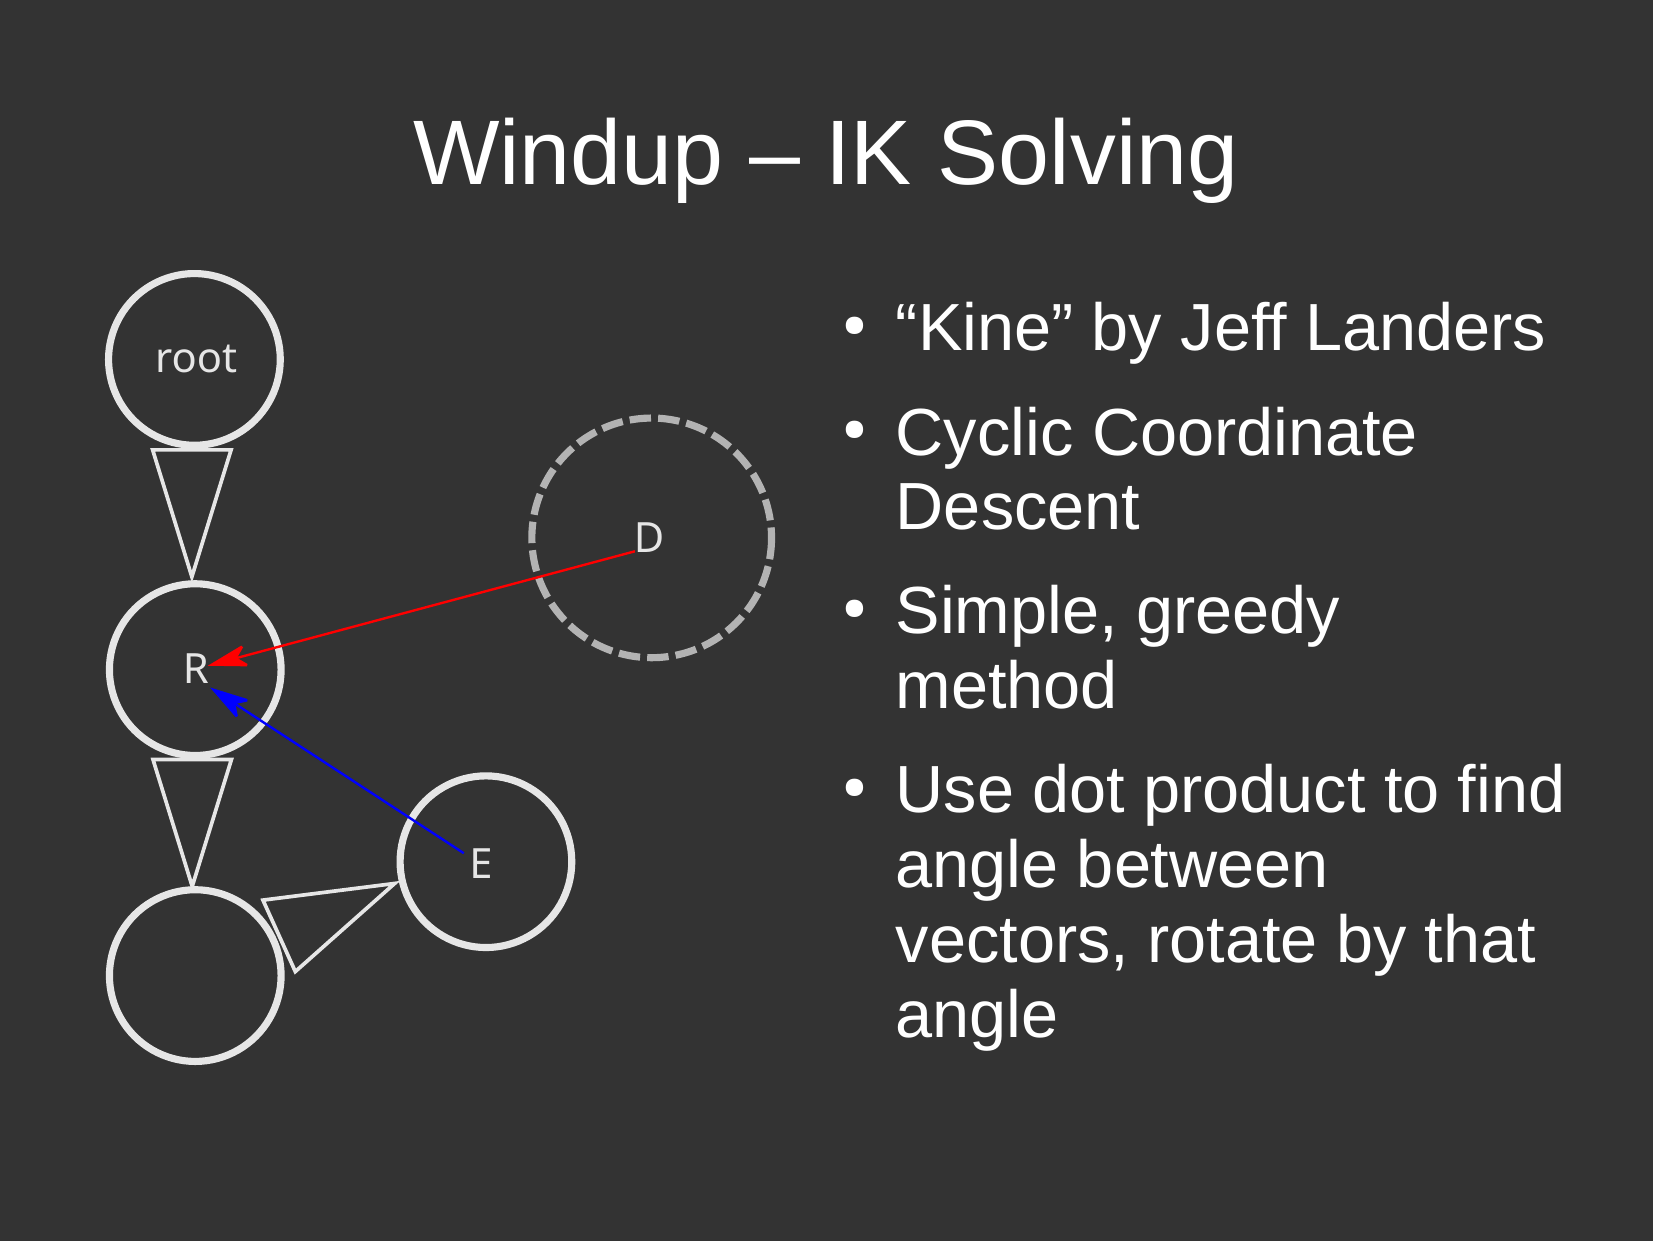

# Windup – IK Solving
“Kine” by Jeff Landers
Cyclic Coordinate Descent
Simple, greedy method
Use dot product to find angle between vectors, rotate by that angle